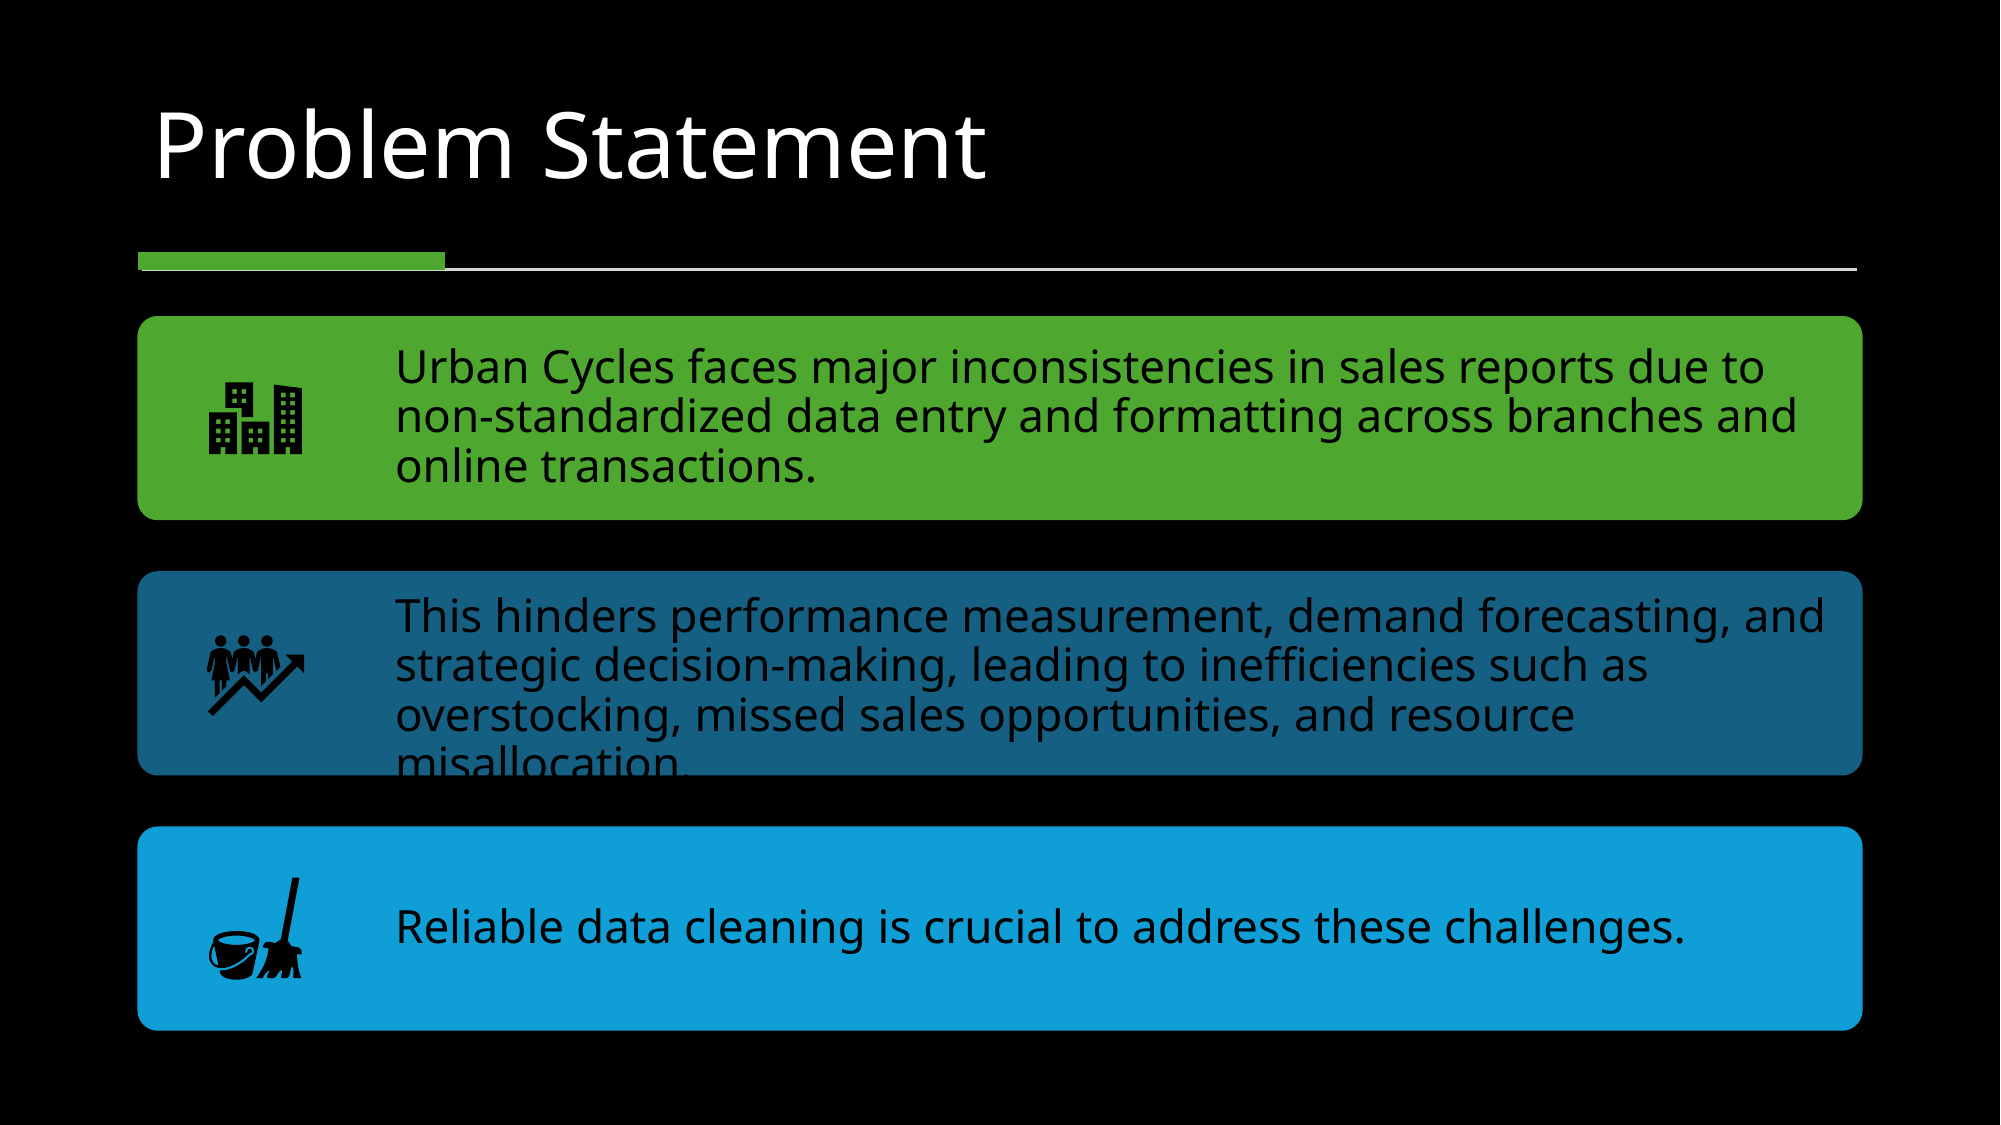

# Problem Statement
Urban Cycles faces major inconsistencies in sales reports due to non-standardized data entry and formatting across branches and online transactions.
This hinders performance measurement, demand forecasting, and strategic decision-making, leading to inefficiencies such as overstocking, missed sales opportunities, and resource misallocation.
Reliable data cleaning is crucial to address these challenges.